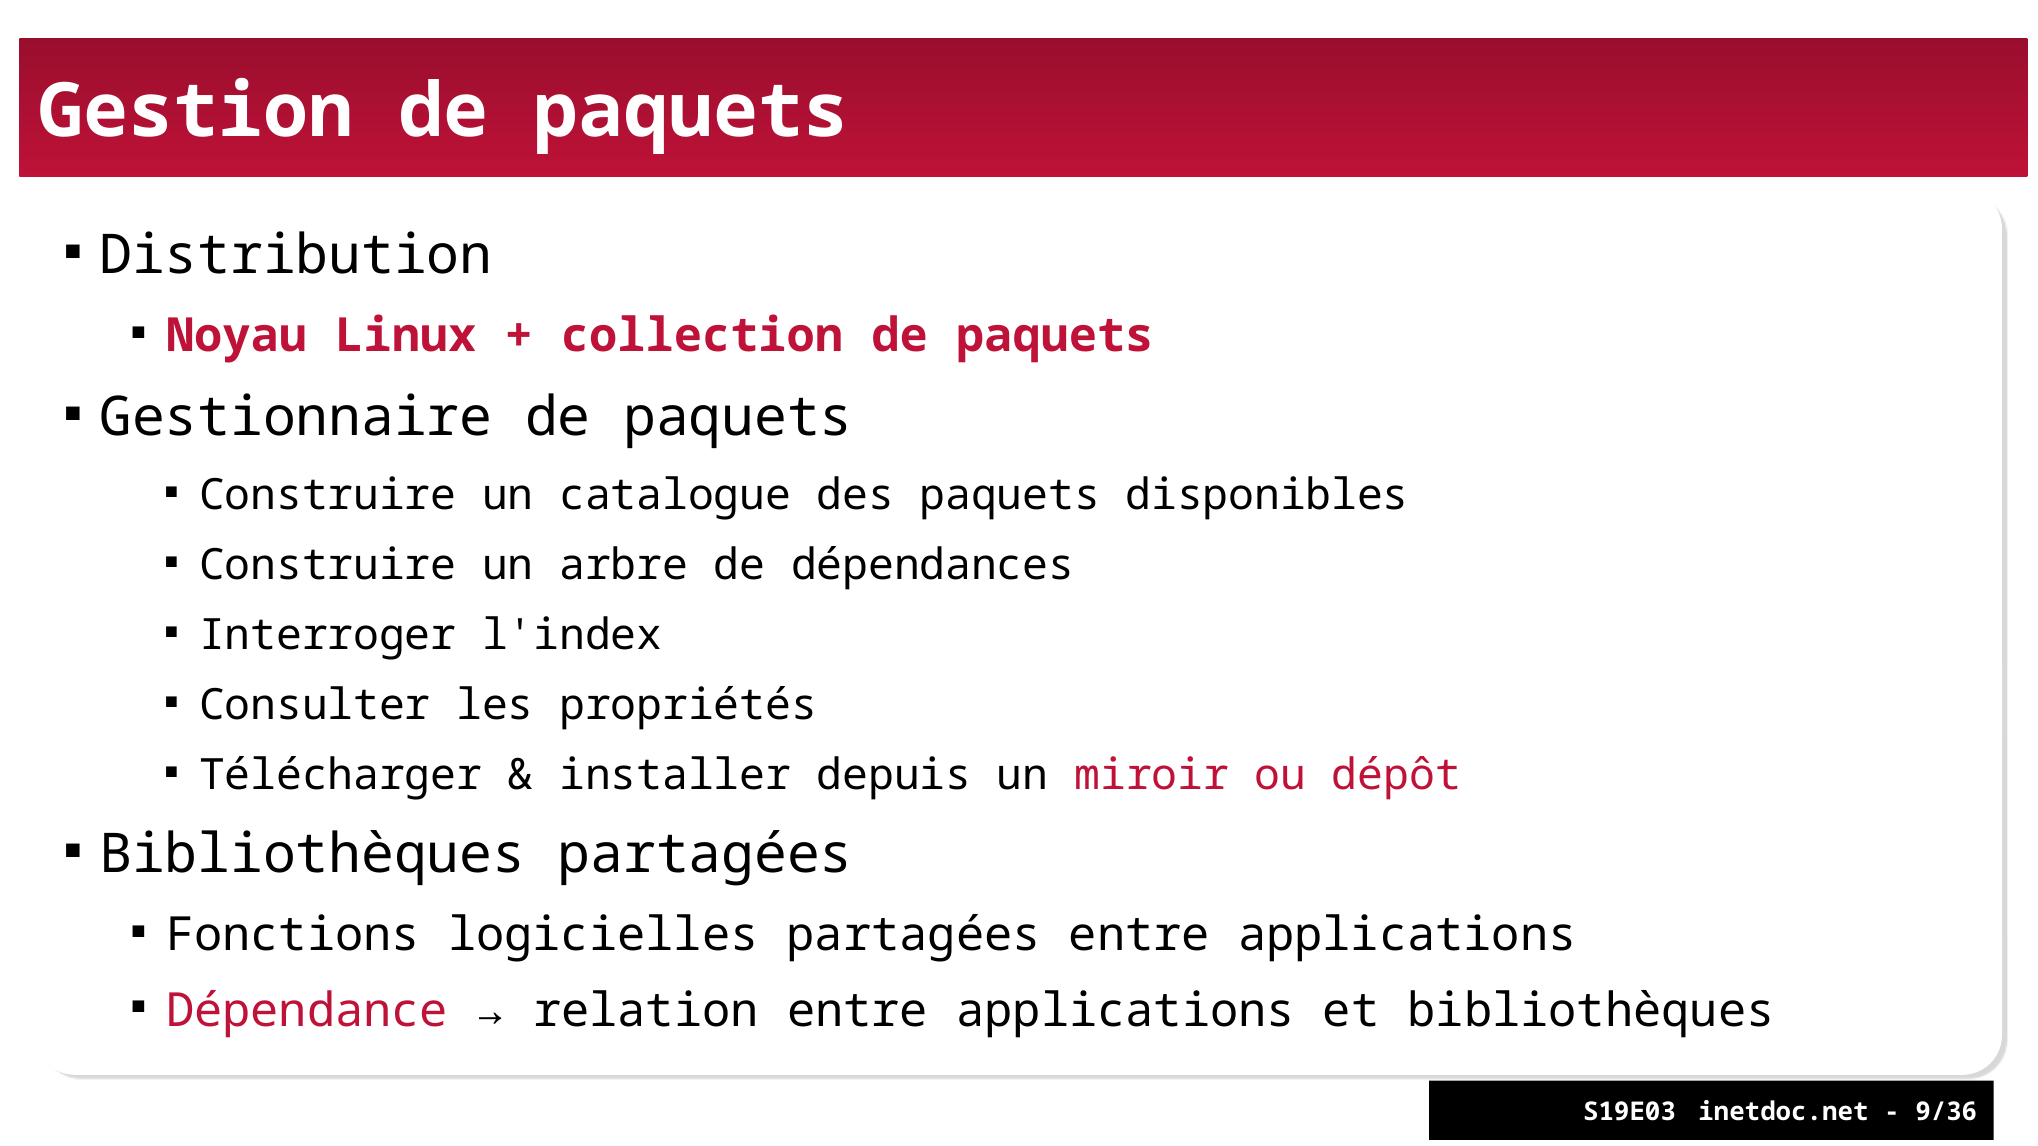

Gestion de paquets
Distribution
Noyau Linux + collection de paquets
Gestionnaire de paquets
Construire un catalogue des paquets disponibles
Construire un arbre de dépendances
Interroger l'index
Consulter les propriétés
Télécharger & installer depuis un miroir ou dépôt
Bibliothèques partagées
Fonctions logicielles partagées entre applications
Dépendance → relation entre applications et bibliothèques
S19E03	inetdoc.net - /36